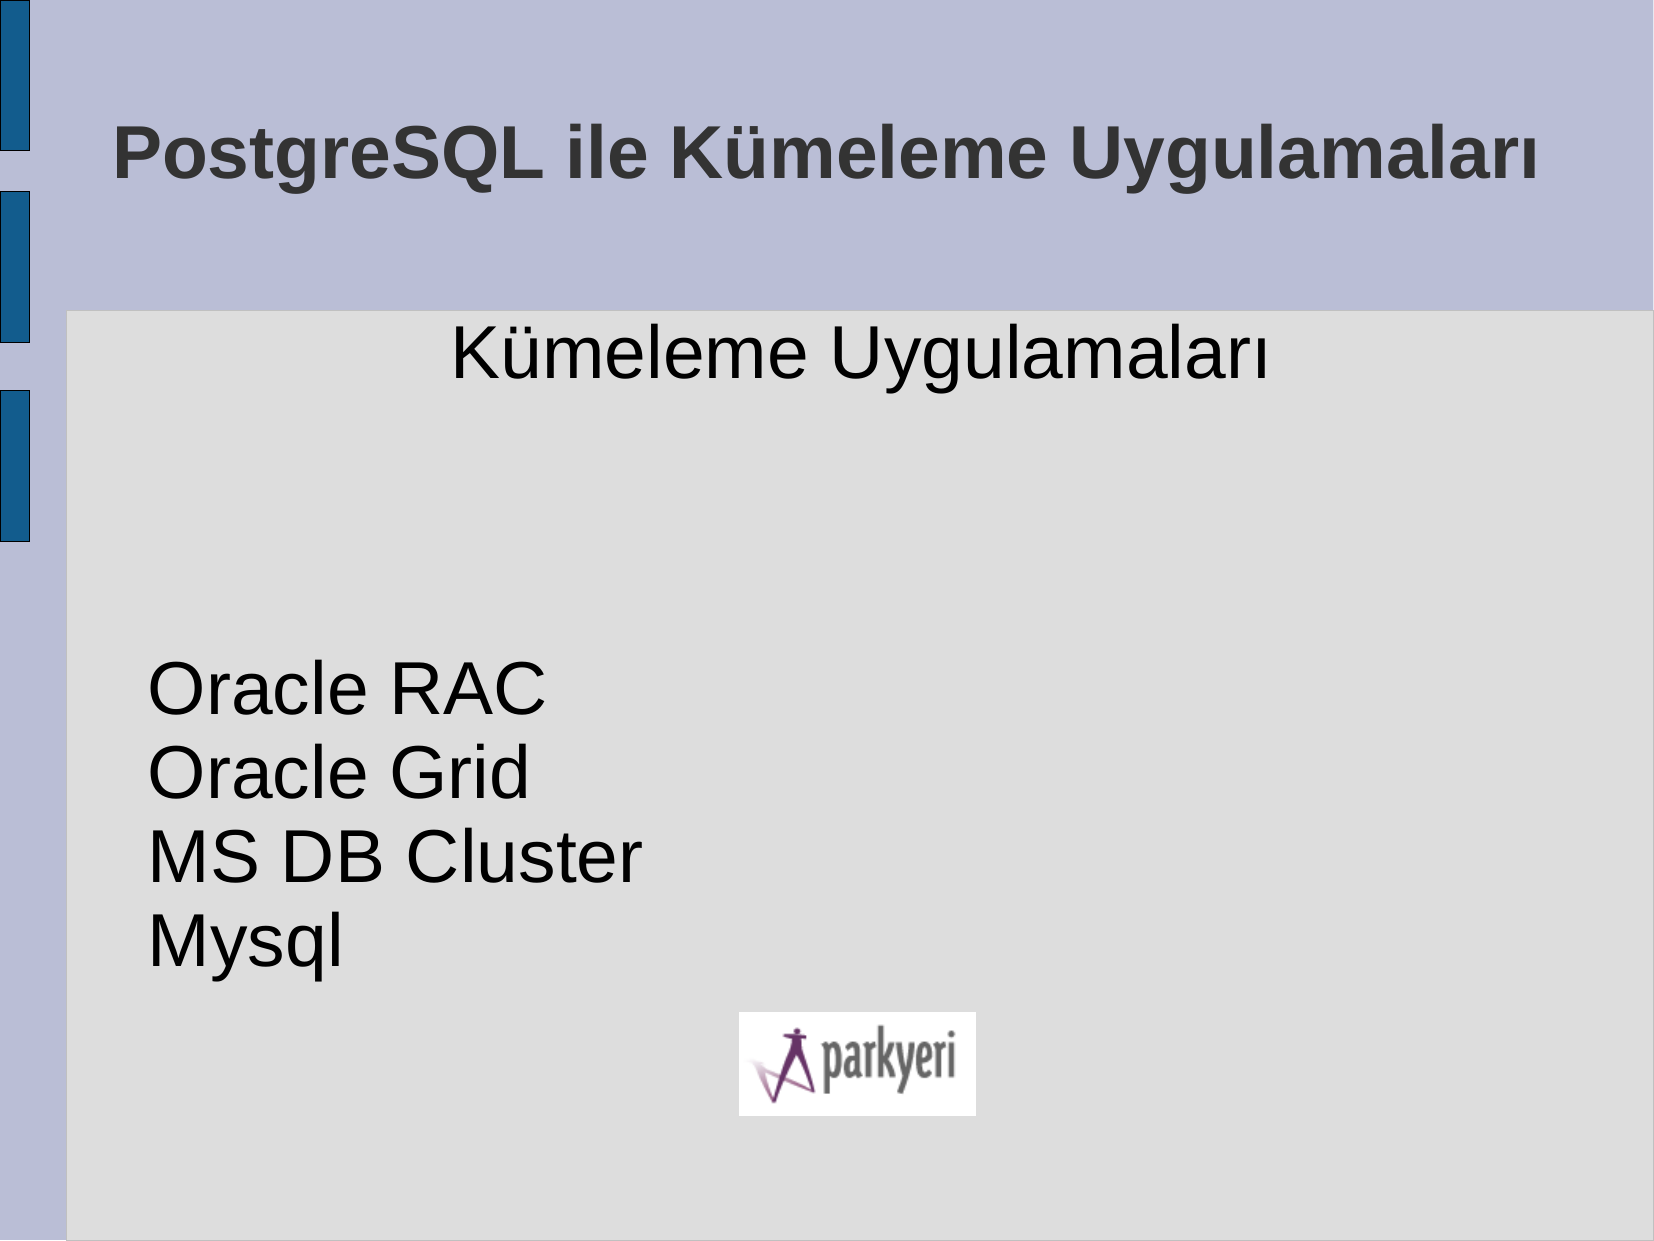

# PostgreSQL ile Kümeleme Uygulamaları
Kümeleme Uygulamaları
Oracle RAC
Oracle Grid
MS DB Cluster
Mysql